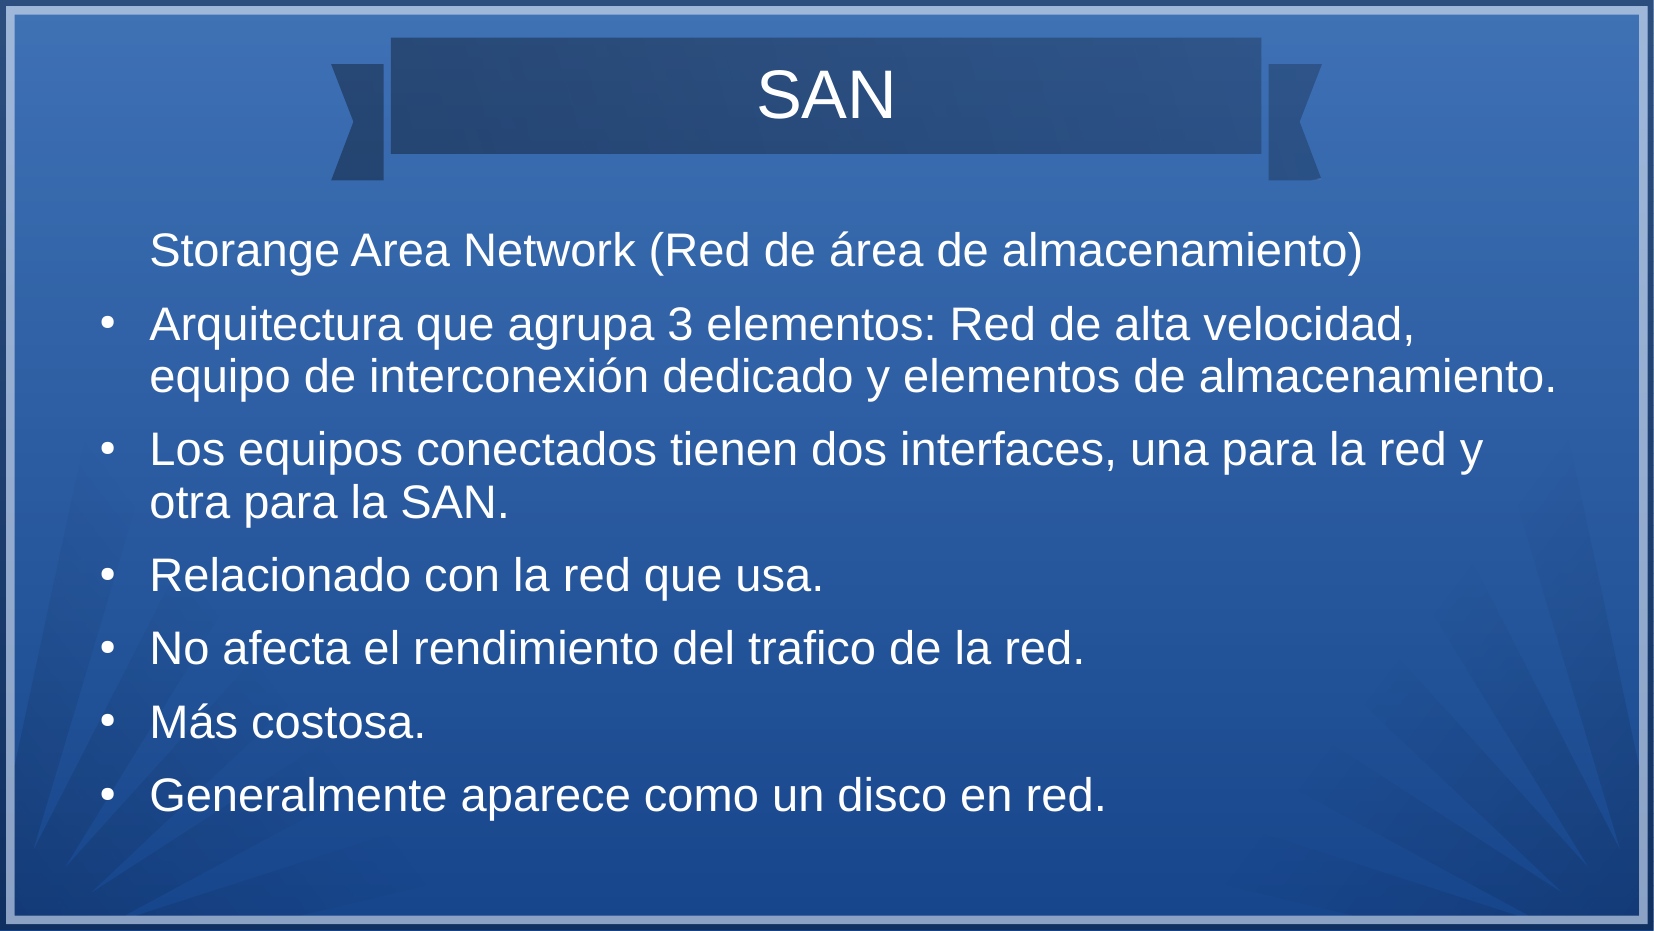

# SAN
Storange Area Network (Red de área de almacenamiento)
Arquitectura que agrupa 3 elementos: Red de alta velocidad, equipo de interconexión dedicado y elementos de almacenamiento.
Los equipos conectados tienen dos interfaces, una para la red y otra para la SAN.
Relacionado con la red que usa.
No afecta el rendimiento del trafico de la red.
Más costosa.
Generalmente aparece como un disco en red.